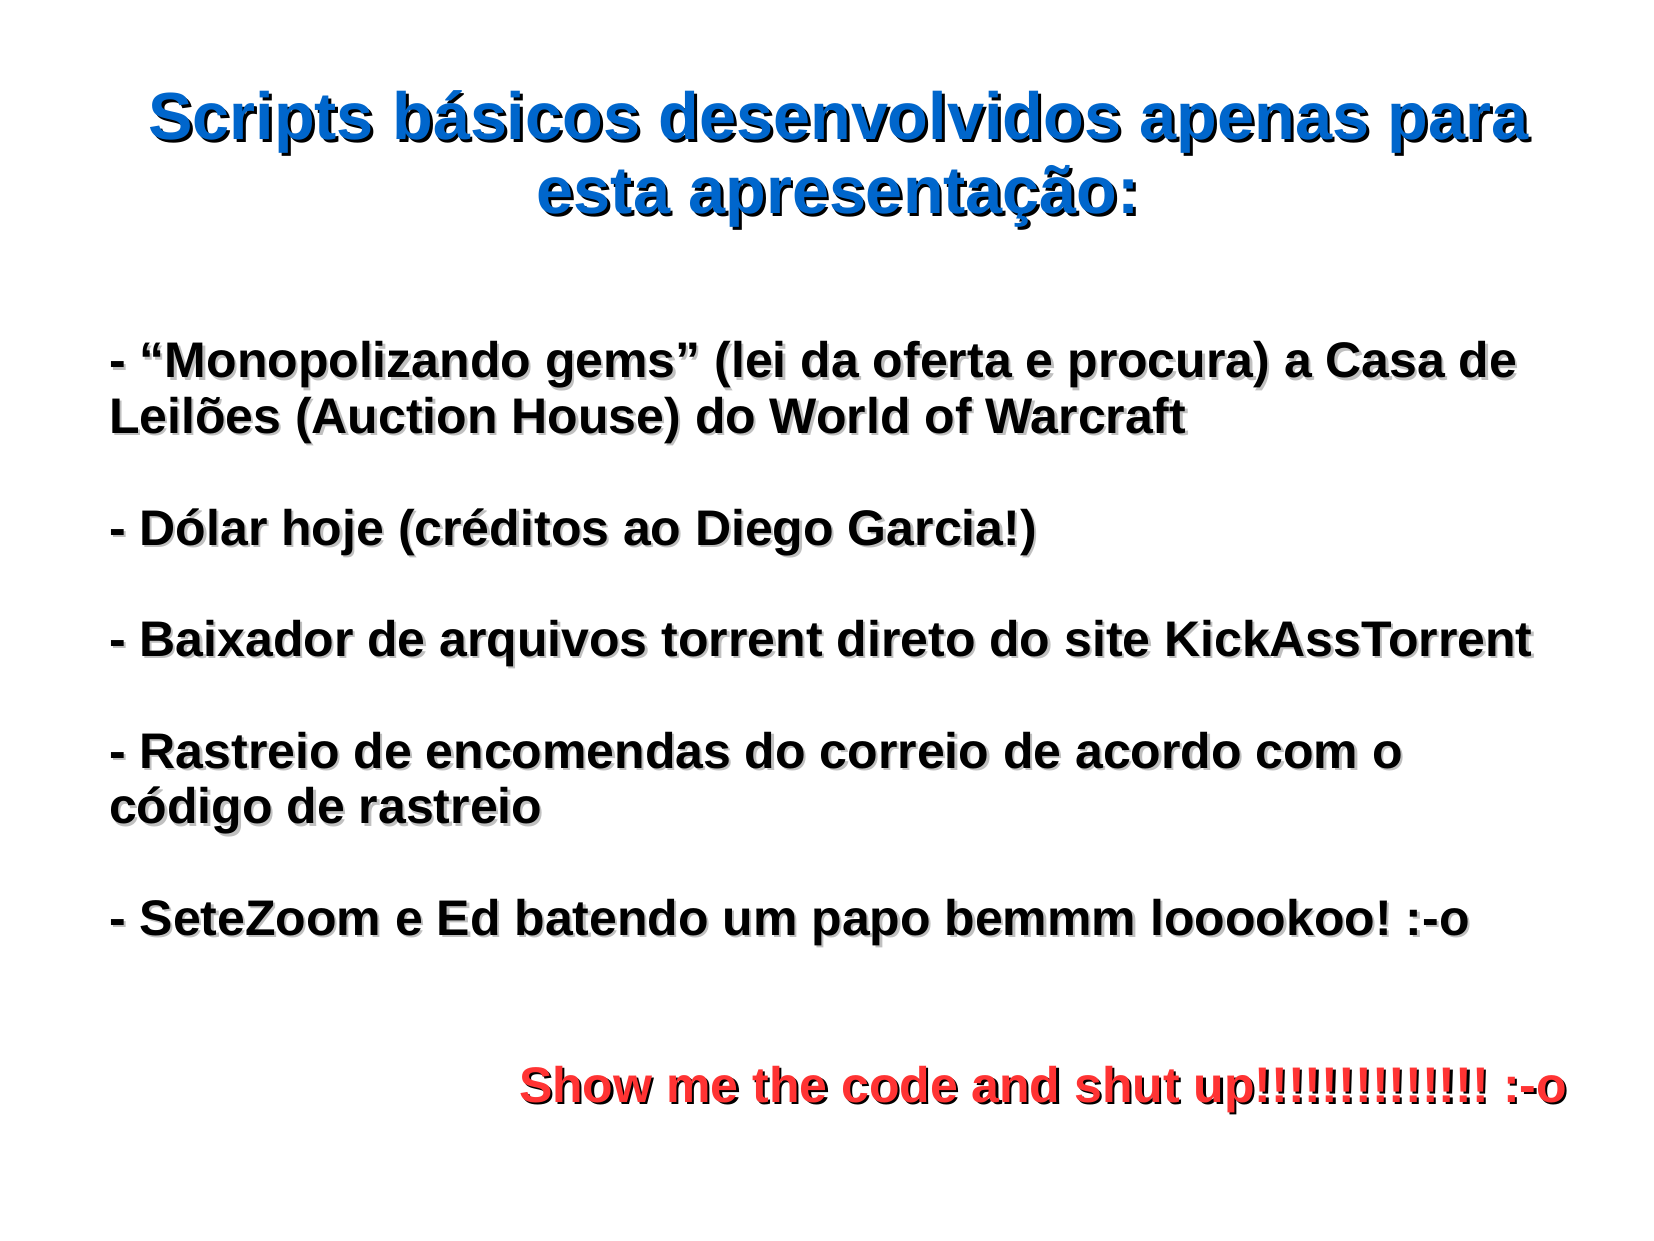

Scripts básicos desenvolvidos apenas para esta apresentação:
- “Monopolizando gems” (lei da oferta e procura) a Casa de Leilões (Auction House) do World of Warcraft
- Dólar hoje (créditos ao Diego Garcia!)
- Baixador de arquivos torrent direto do site KickAssTorrent
- Rastreio de encomendas do correio de acordo com o código de rastreio
- SeteZoom e Ed batendo um papo bemmm looookoo! :-o
Show me the code and shut up!!!!!!!!!!!!!! :-o